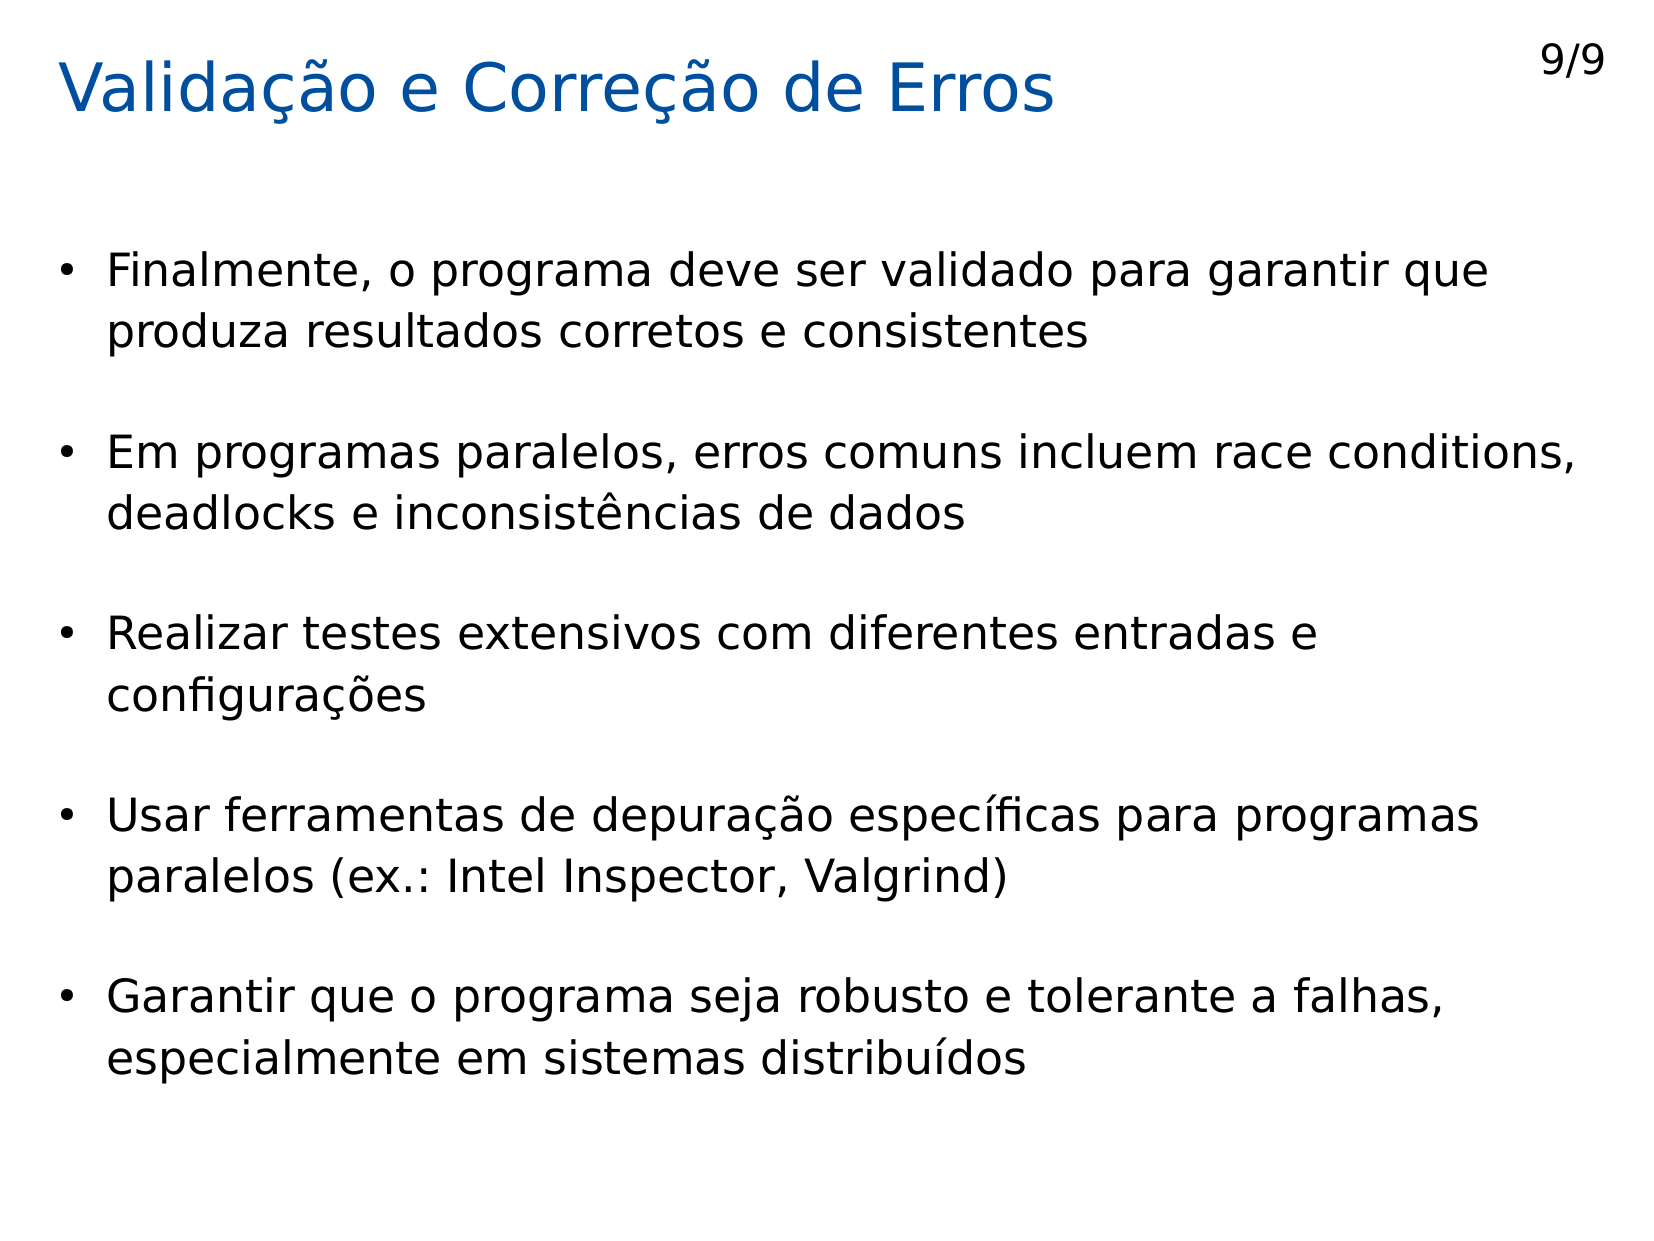

# Validação e Correção de Erros
9
Finalmente, o programa deve ser validado para garantir que produza resultados corretos e consistentes
Em programas paralelos, erros comuns incluem race conditions, deadlocks e inconsistências de dados
Realizar testes extensivos com diferentes entradas e configurações
Usar ferramentas de depuração específicas para programas paralelos (ex.: Intel Inspector, Valgrind)
Garantir que o programa seja robusto e tolerante a falhas, especialmente em sistemas distribuídos